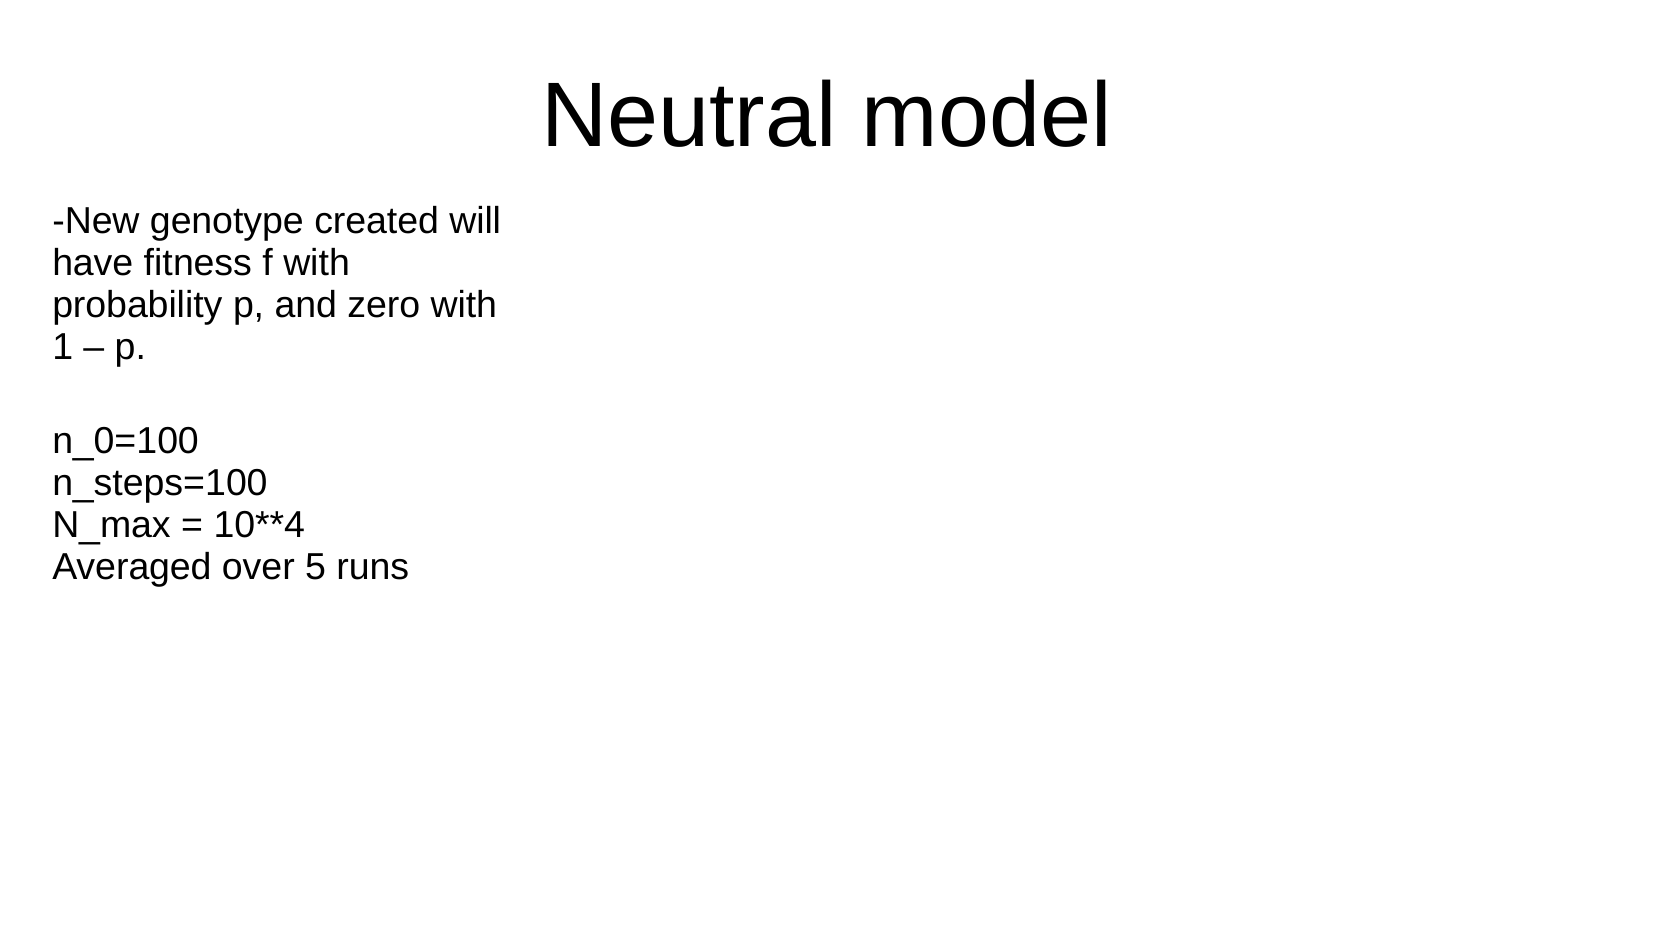

# Neutral model
-New genotype created will have fitness f with probability p, and zero with 1 – p.
n_0=100
n_steps=100
N_max = 10**4
Averaged over 5 runs